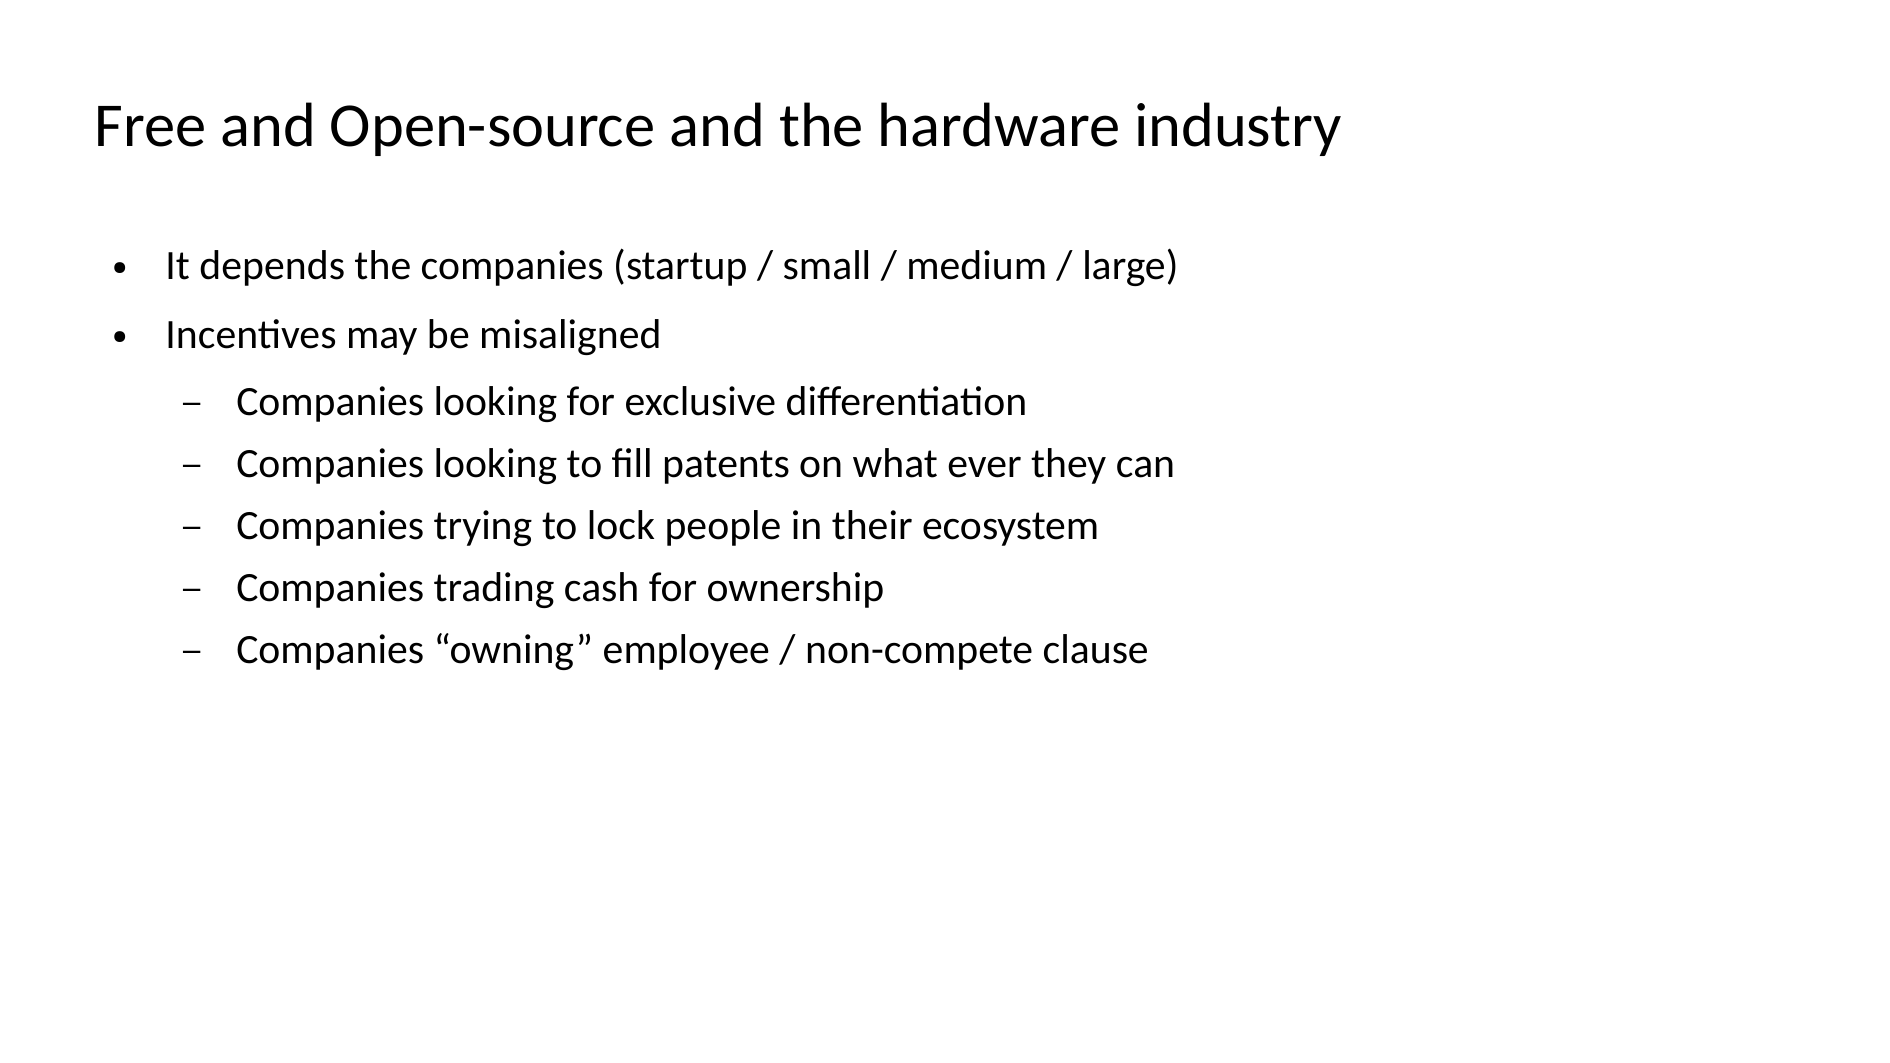

# Free and Open-source and the hardware industry
It depends the companies (startup / small / medium / large)
Incentives may be misaligned
Companies looking for exclusive differentiation
Companies looking to fill patents on what ever they can
Companies trying to lock people in their ecosystem
Companies trading cash for ownership
Companies “owning” employee / non-compete clause